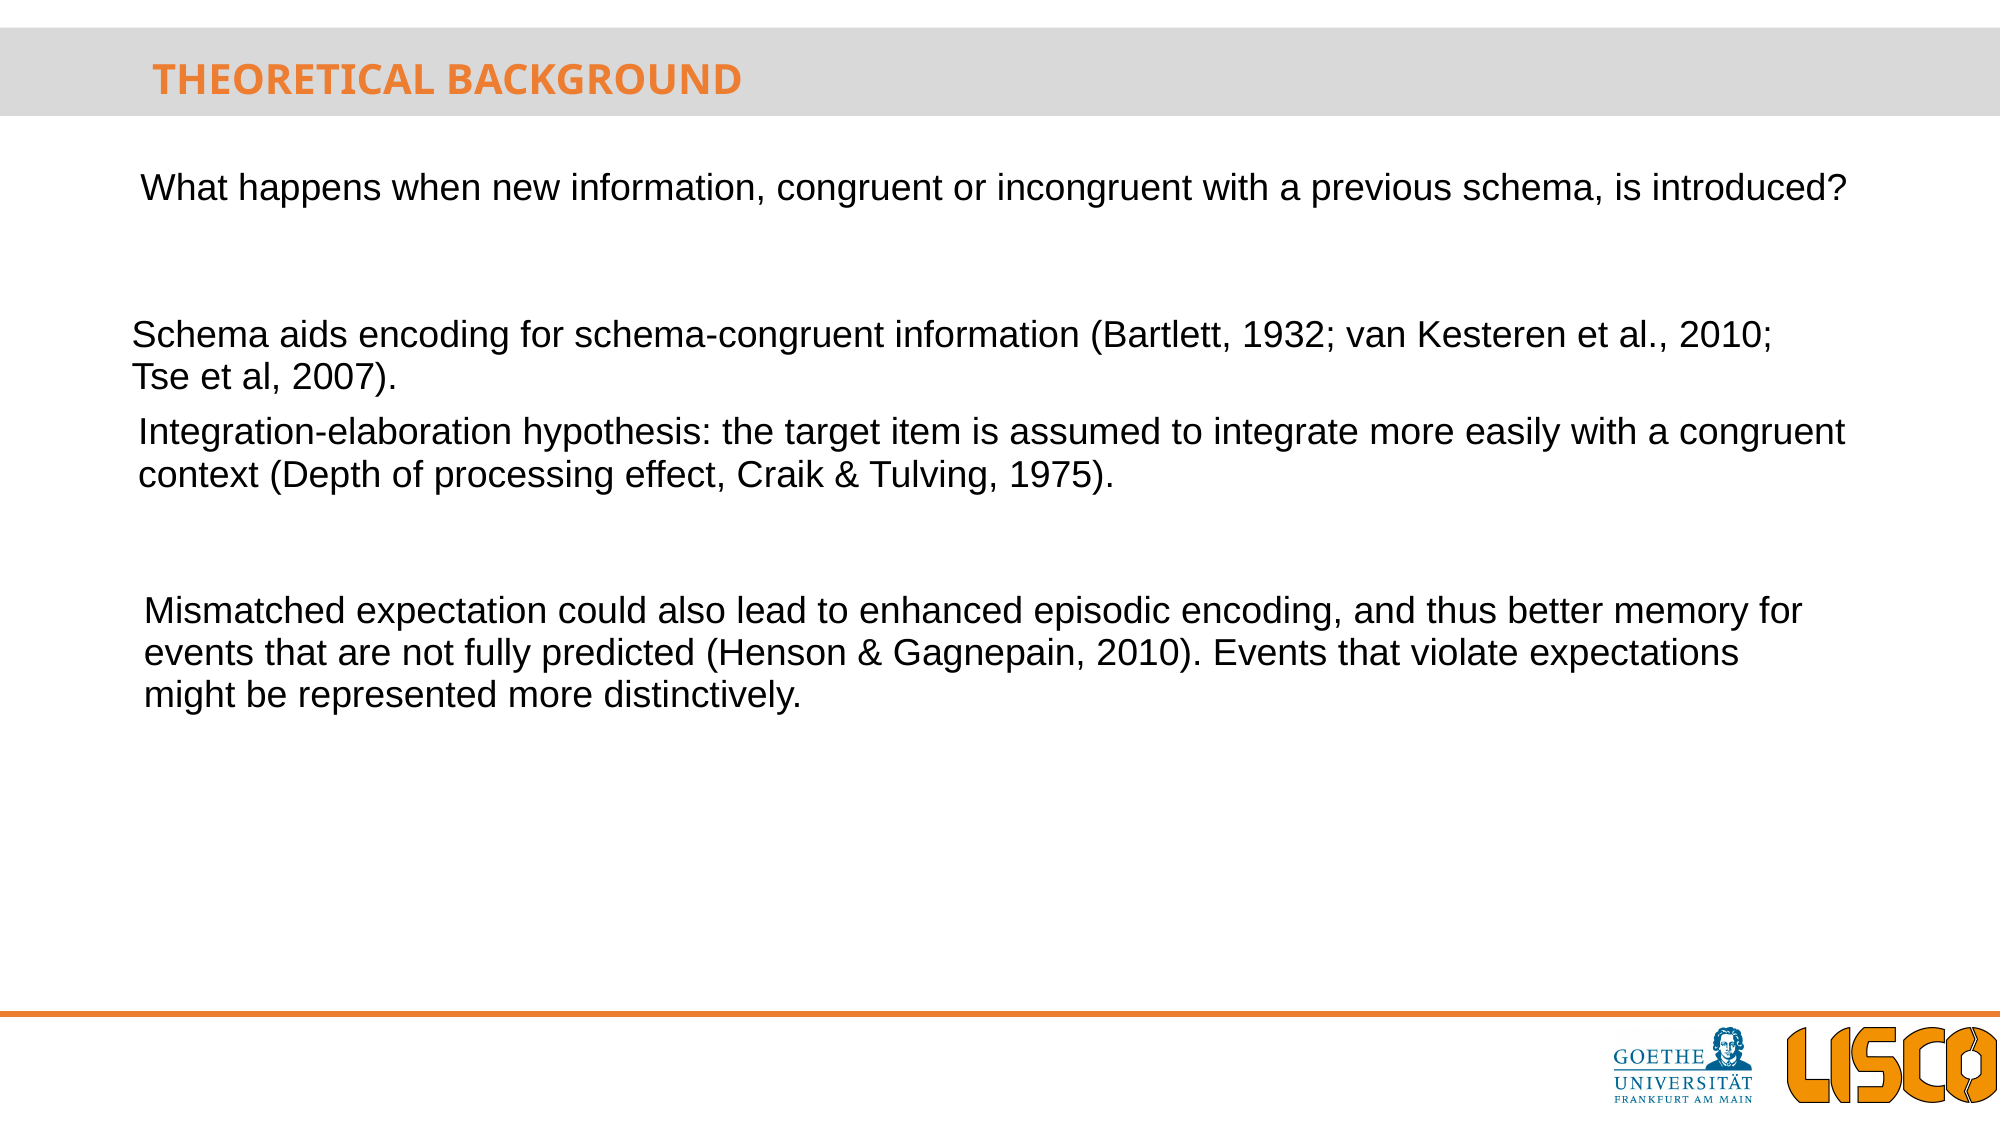

THEORETICAL BACKGROUND
What happens when new information, congruent or incongruent with a previous schema, is introduced?
Schema aids encoding for schema-congruent information (Bartlett, 1932; van Kesteren et al., 2010; Tse et al, 2007).
Integration-elaboration hypothesis: the target item is assumed to integrate more easily with a congruent context (Depth of processing effect, Craik & Tulving, 1975).
Mismatched expectation could also lead to enhanced episodic encoding, and thus better memory for events that are not fully predicted (Henson & Gagnepain, 2010). Events that violate expectations might be represented more distinctively.